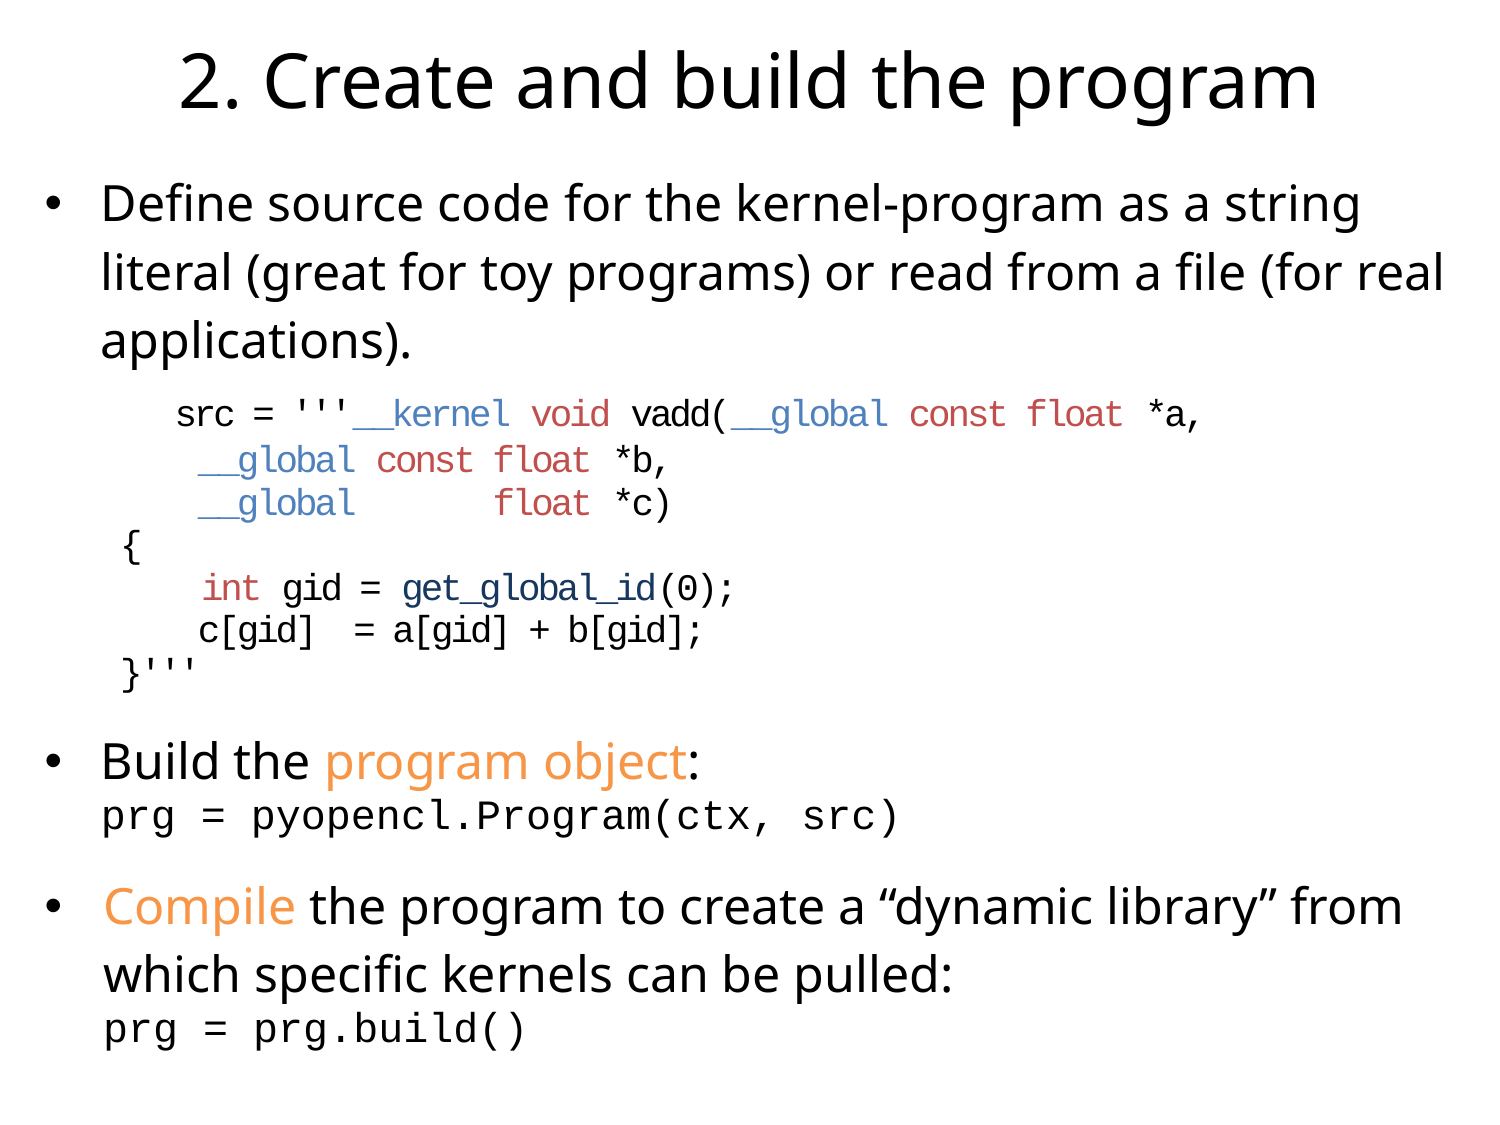

# 2. Create and build the program
Define source code for the kernel-program as a string literal (great for toy programs) or read from a file (for real applications).
	src = '''__kernel void vadd(__global const float *a,
 __global const float *b,
 __global float *c)
 {
 int gid = get_global_id(0);
 c[gid] = a[gid] + b[gid];
 }'''
Build the program object:
prg = pyopencl.Program(ctx, src)
Compile the program to create a “dynamic library” from which specific kernels can be pulled:
prg = prg.build()